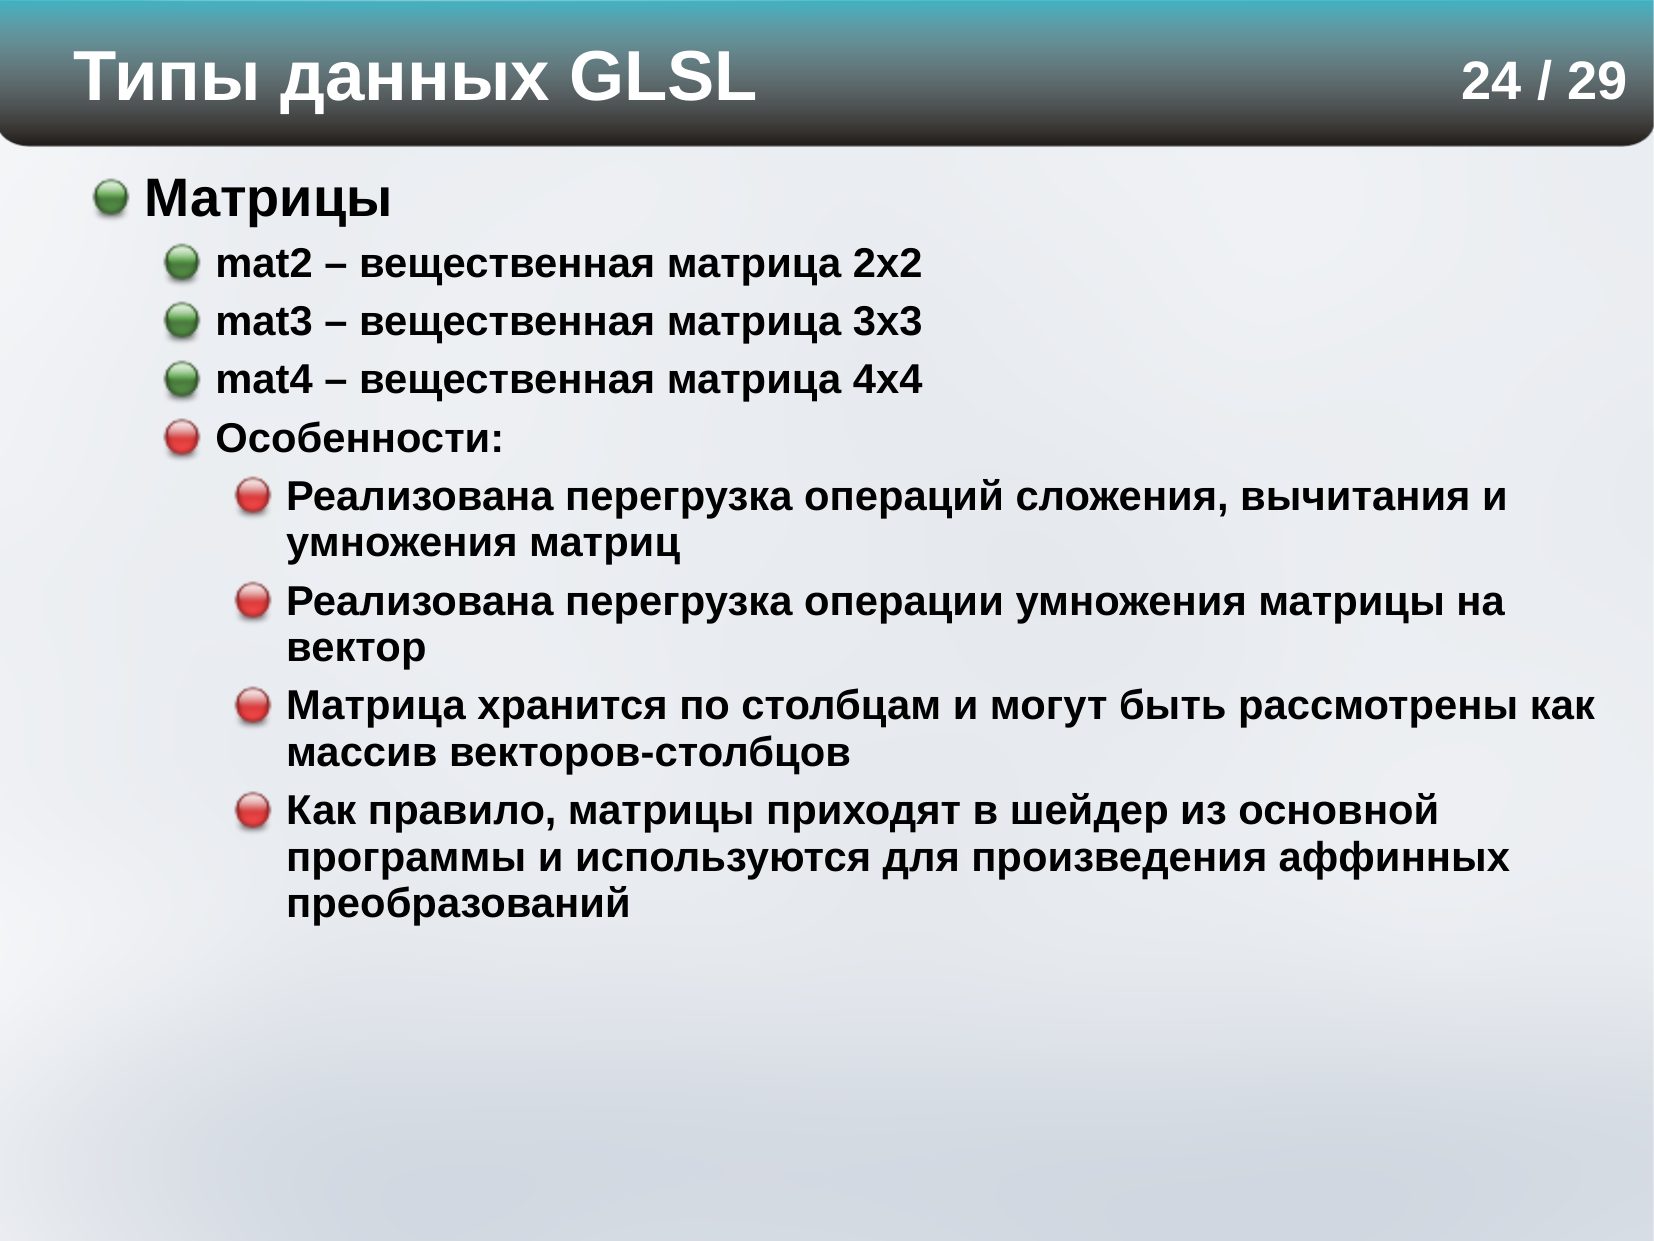

Типы данных GLSL
Матрицы
mat2 – вещественная матрица 2х2
mat3 – вещественная матрица 3х3
mat4 – вещественная матрица 4х4
Особенности:
Реализована перегрузка операций сложения, вычитания и умножения матриц
Реализована перегрузка операции умножения матрицы на вектор
Матрица хранится по столбцам и могут быть рассмотрены как массив векторов-столбцов
Как правило, матрицы приходят в шейдер из основной программы и используются для произведения аффинных преобразований